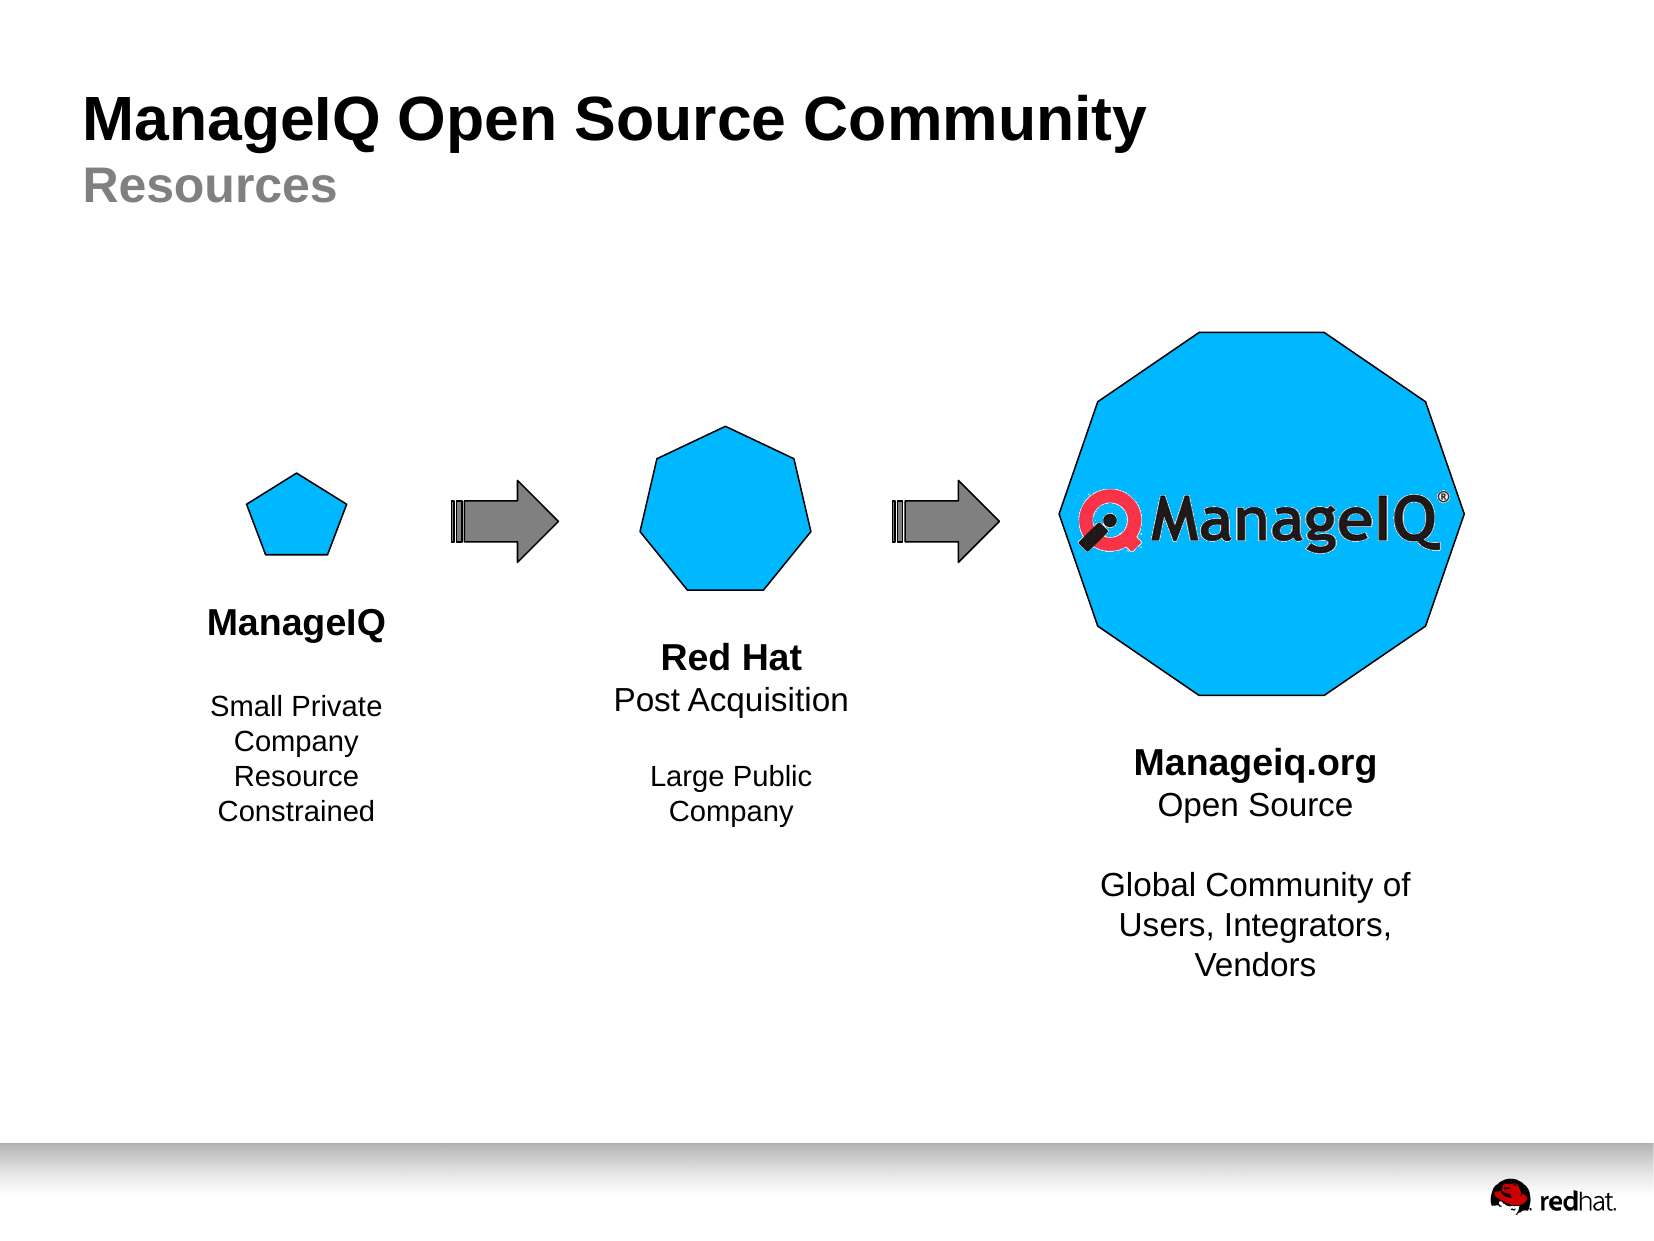

ManageIQ Open Source Community
Resources
ManageIQ
Small Private
Company
Resource Constrained
Red Hat
Post Acquisition
Large Public
Company
Manageiq.org
Open Source
Global Community of Users, Integrators, Vendors